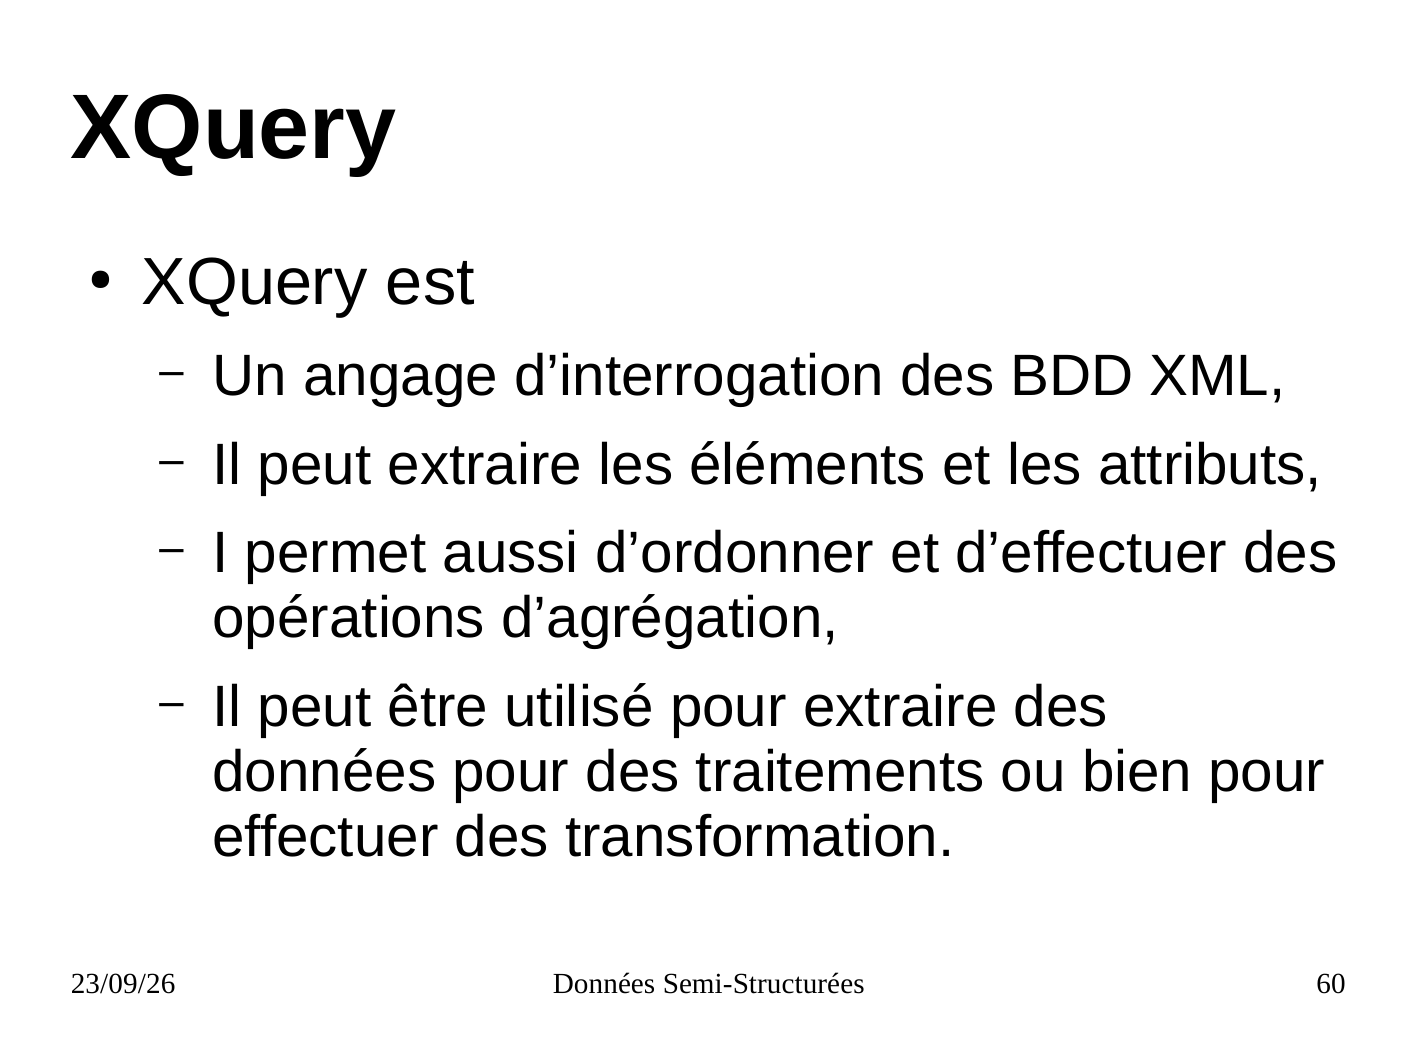

# XQuery
XQuery est
Un angage d’interrogation des BDD XML,
Il peut extraire les éléments et les attributs,
I permet aussi d’ordonner et d’effectuer des opérations d’agrégation,
Il peut être utilisé pour extraire des données pour des traitements ou bien pour effectuer des transformation.
Données Semi-Structurées
60